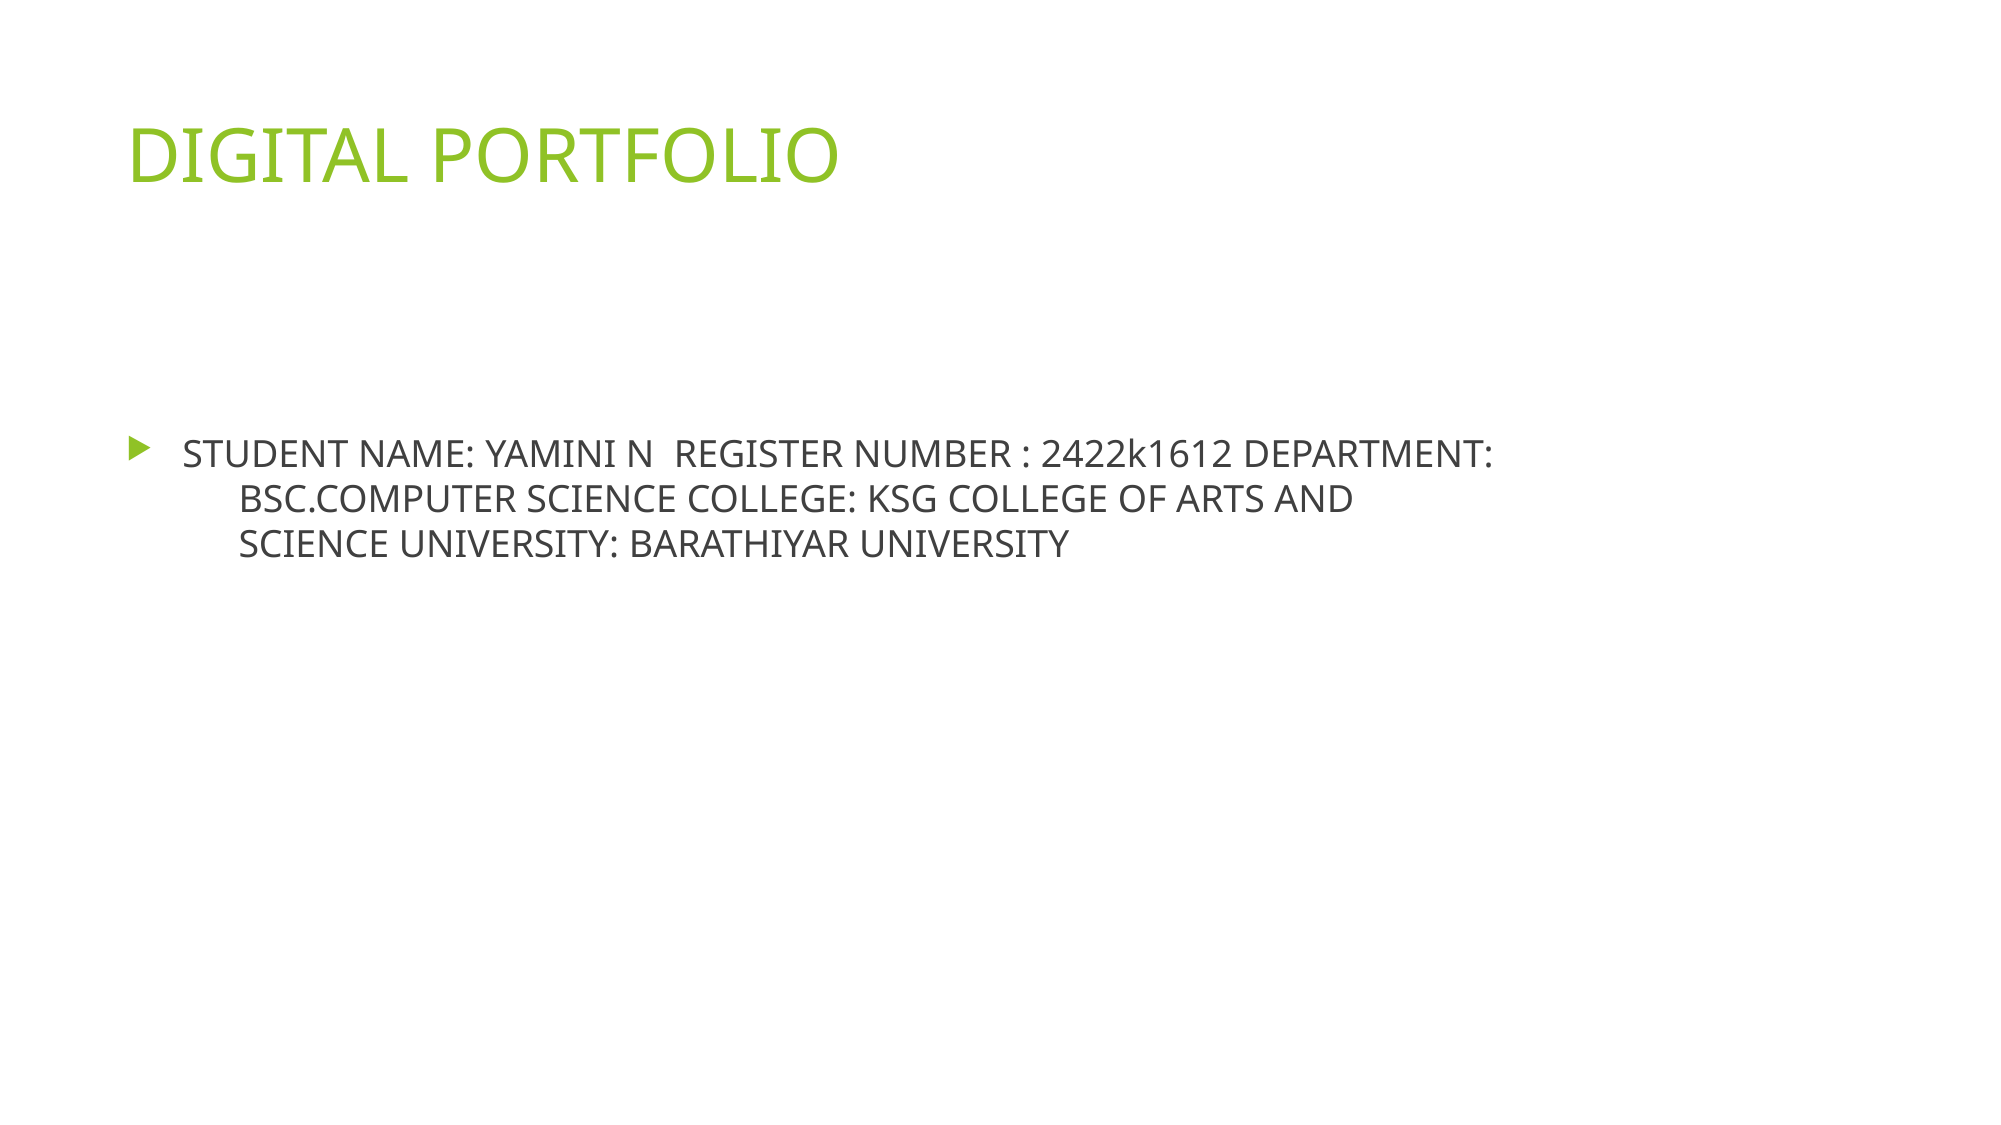

DIGITAL PORTFOLIO
# STUDENT NAME: YAMINI N REGISTER NUMBER : 2422k1612 DEPARTMENT: BSC.COMPUTER SCIENCE COLLEGE: KSG COLLEGE OF ARTS AND SCIENCE UNIVERSITY: BARATHIYAR UNIVERSITY